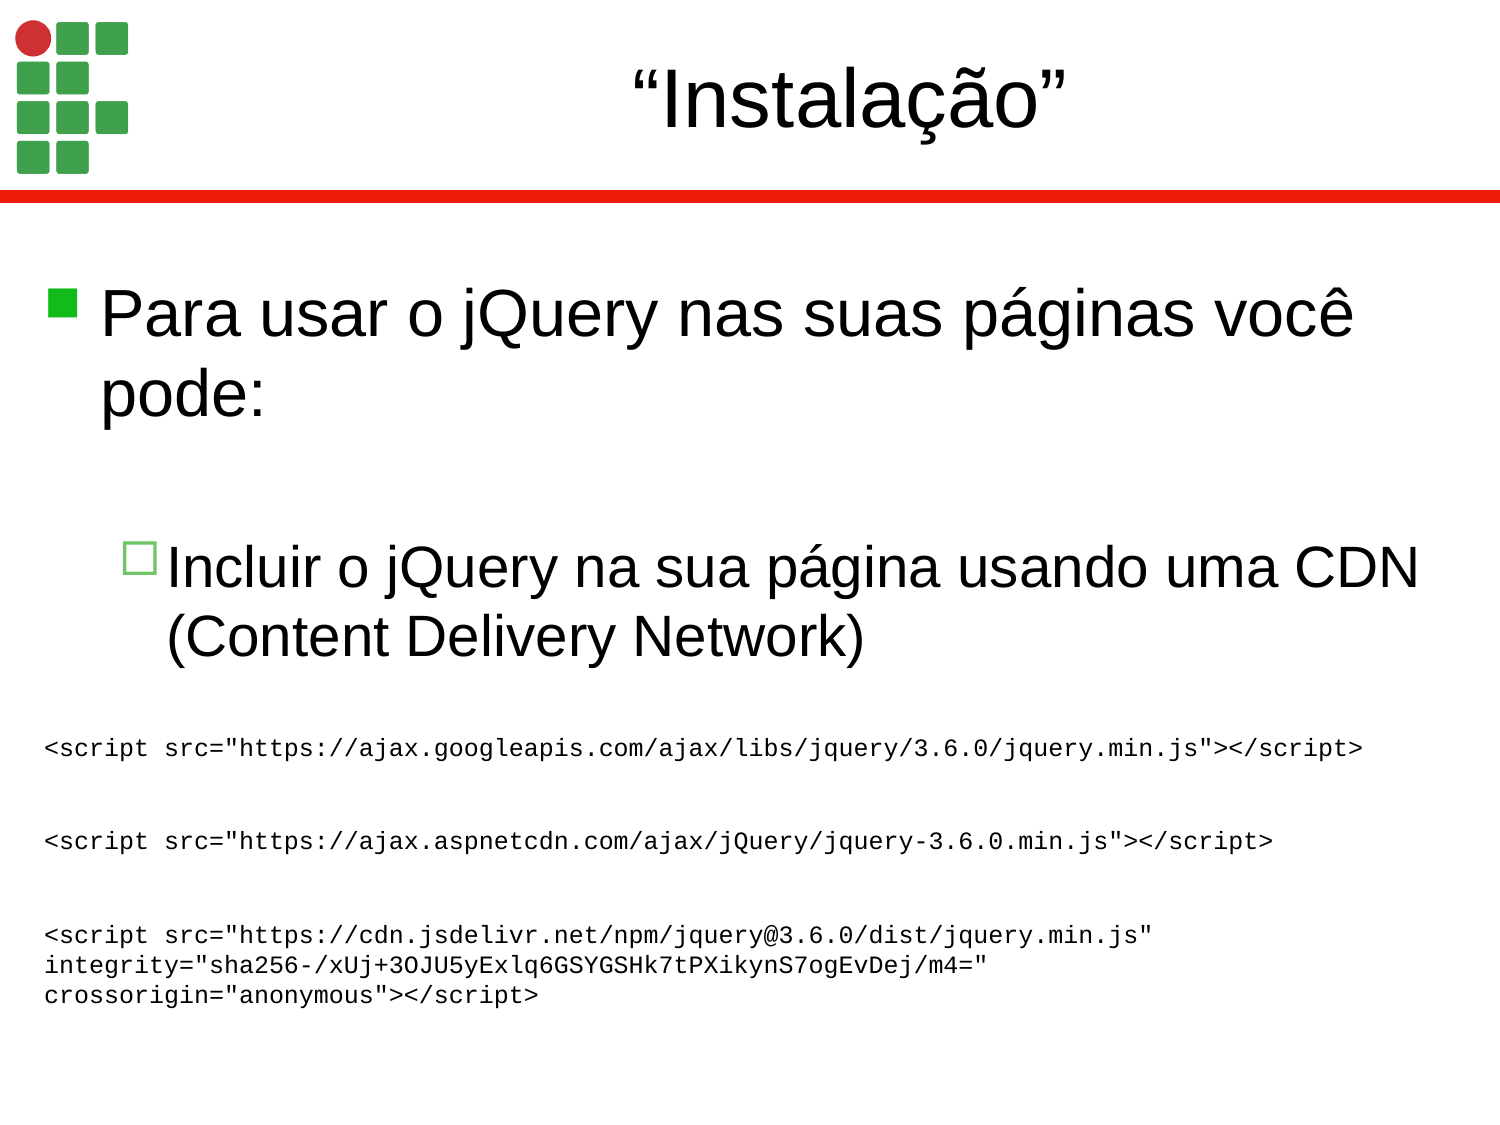

# “Instalação”
Para usar o jQuery nas suas páginas você pode:
Incluir o jQuery na sua página usando uma CDN (Content Delivery Network)
<script src="https://ajax.googleapis.com/ajax/libs/jquery/3.6.0/jquery.min.js"></script>
<script src="https://ajax.aspnetcdn.com/ajax/jQuery/jquery-3.6.0.min.js"></script>
<script src="https://cdn.jsdelivr.net/npm/jquery@3.6.0/dist/jquery.min.js" integrity="sha256-/xUj+3OJU5yExlq6GSYGSHk7tPXikynS7ogEvDej/m4=" crossorigin="anonymous"></script>